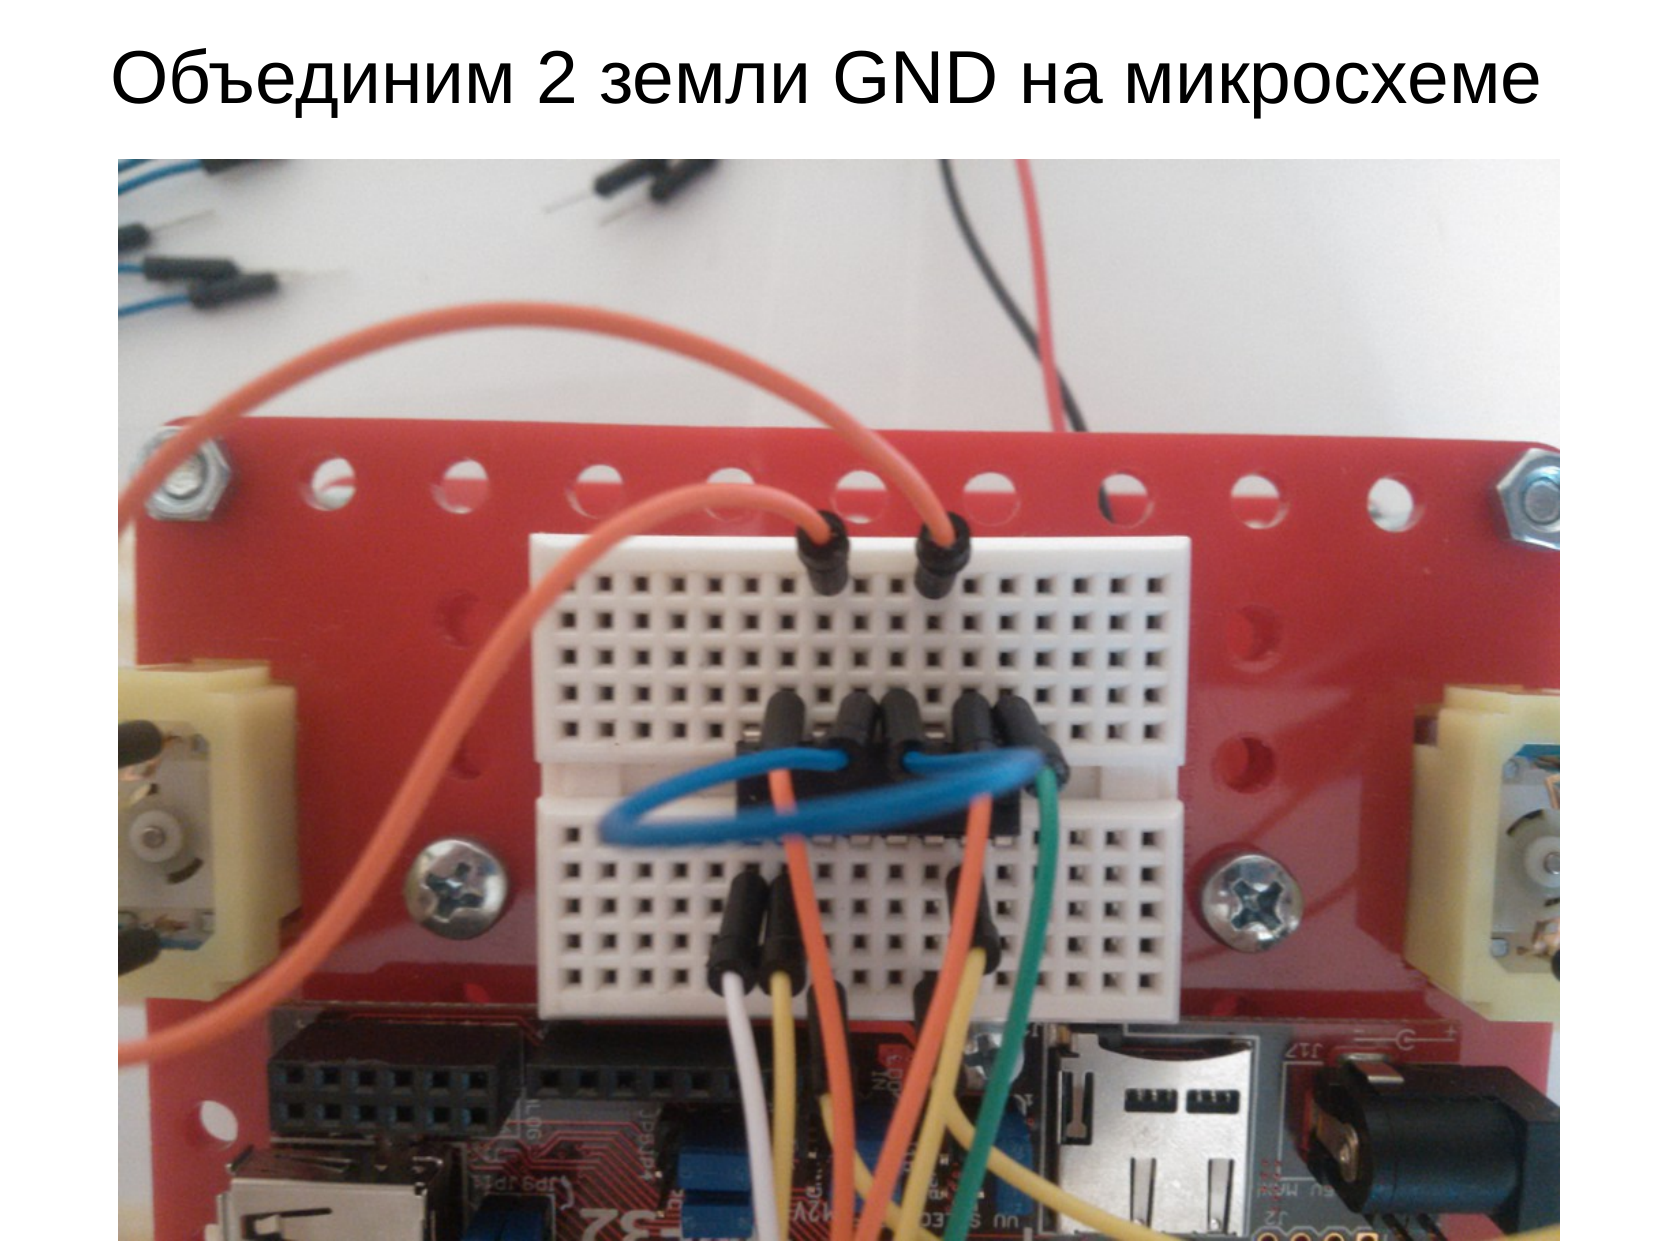

# Объединим 2 земли GND на микросхеме